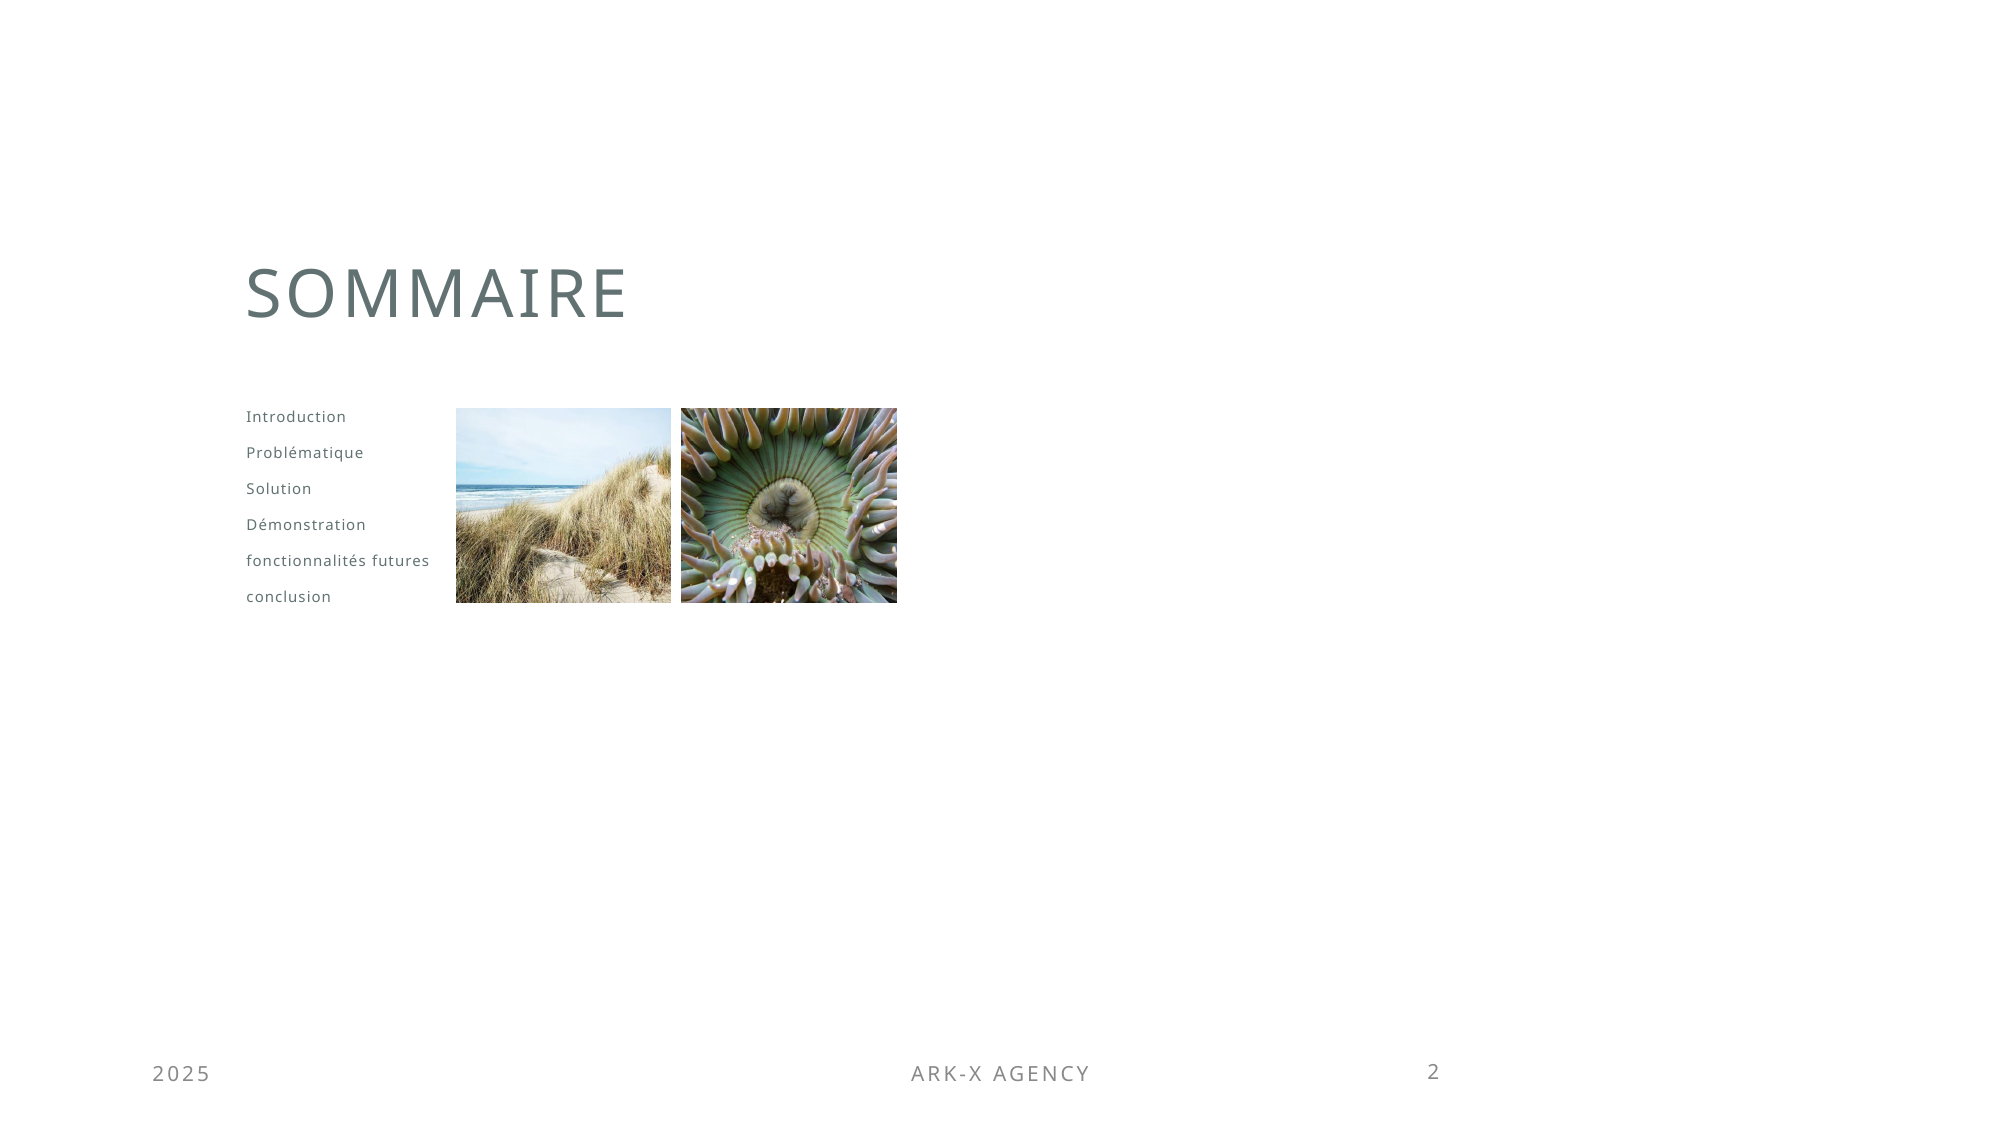

# Sommaire
Introduction​
Problématique
Solution
Démonstration
fonctionnalités futures
conclusion
2025
Ark-x agency